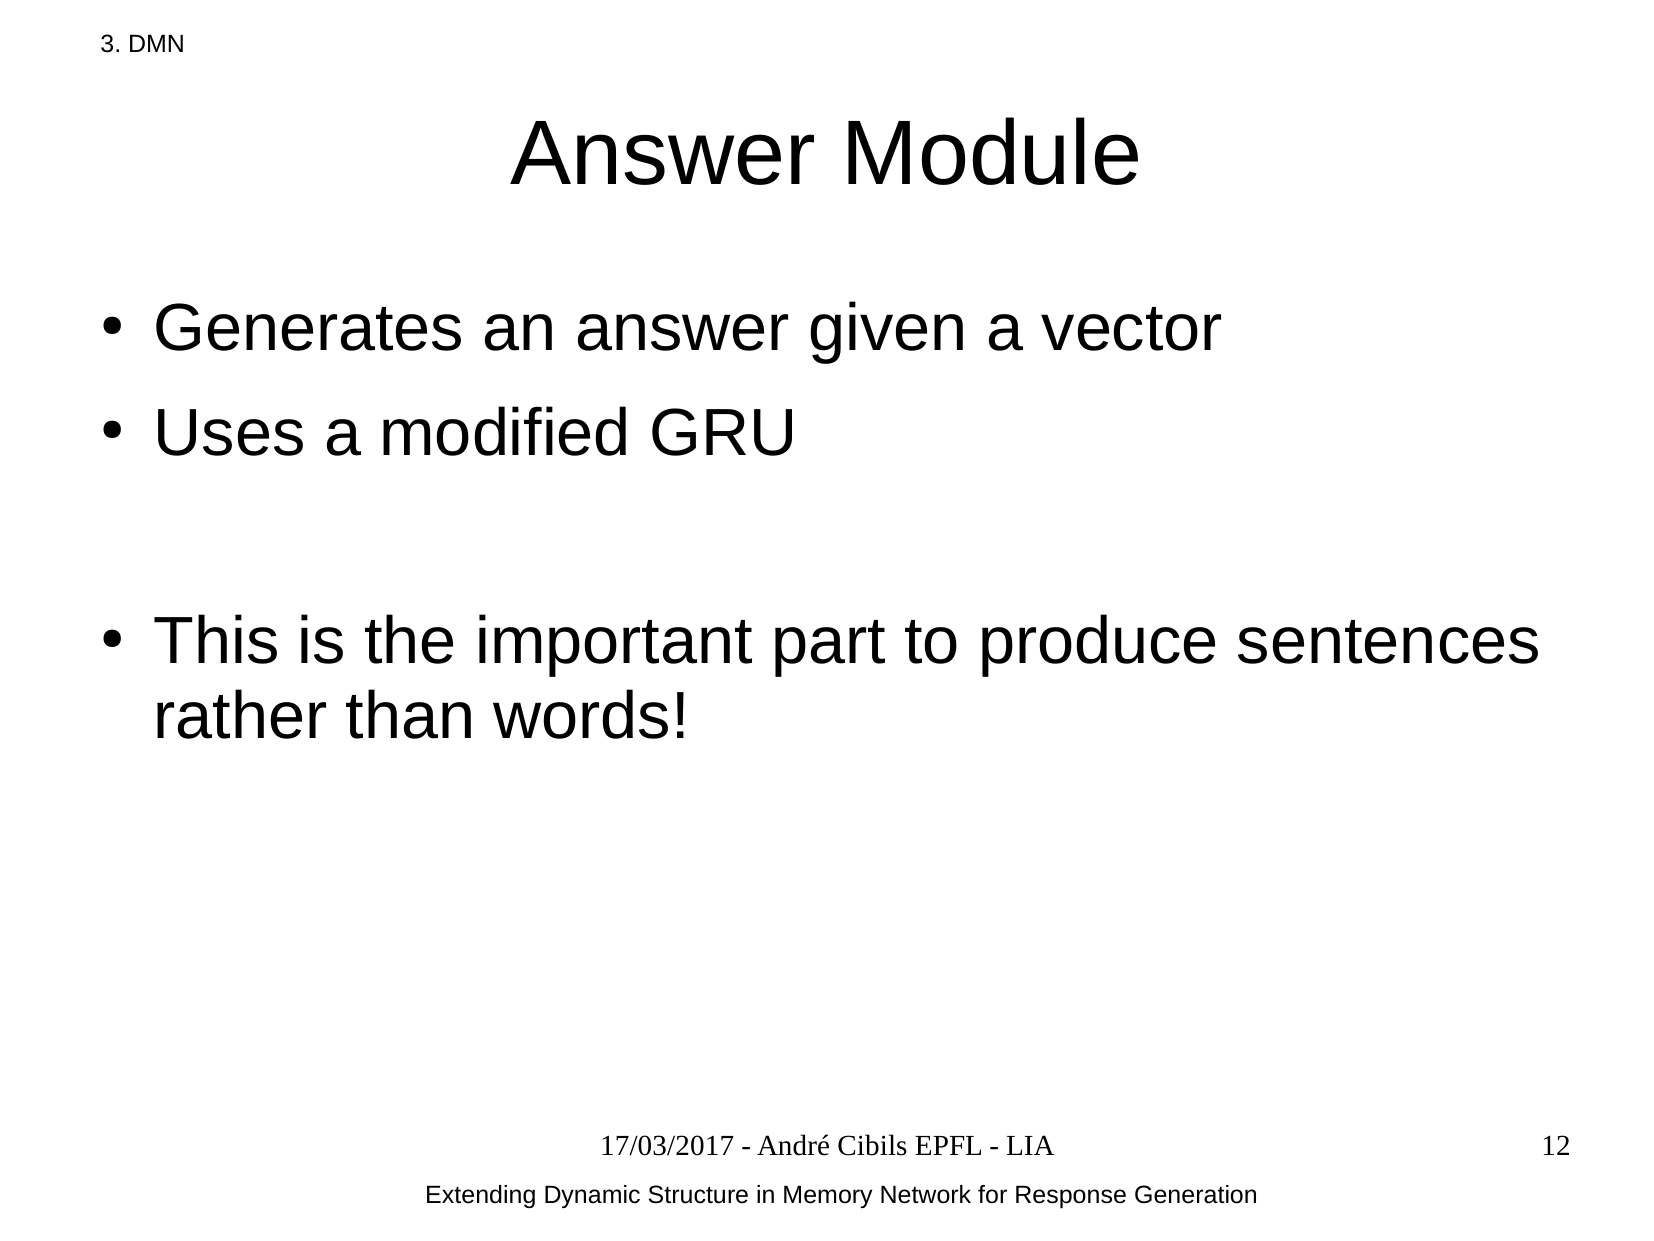

3. DMN
# Answer Module
Generates an answer given a vector
Uses a modified GRU
This is the important part to produce sentences rather than words!
17/03/2017 - André Cibils EPFL - LIA
12
Extending Dynamic Structure in Memory Network for Response Generation